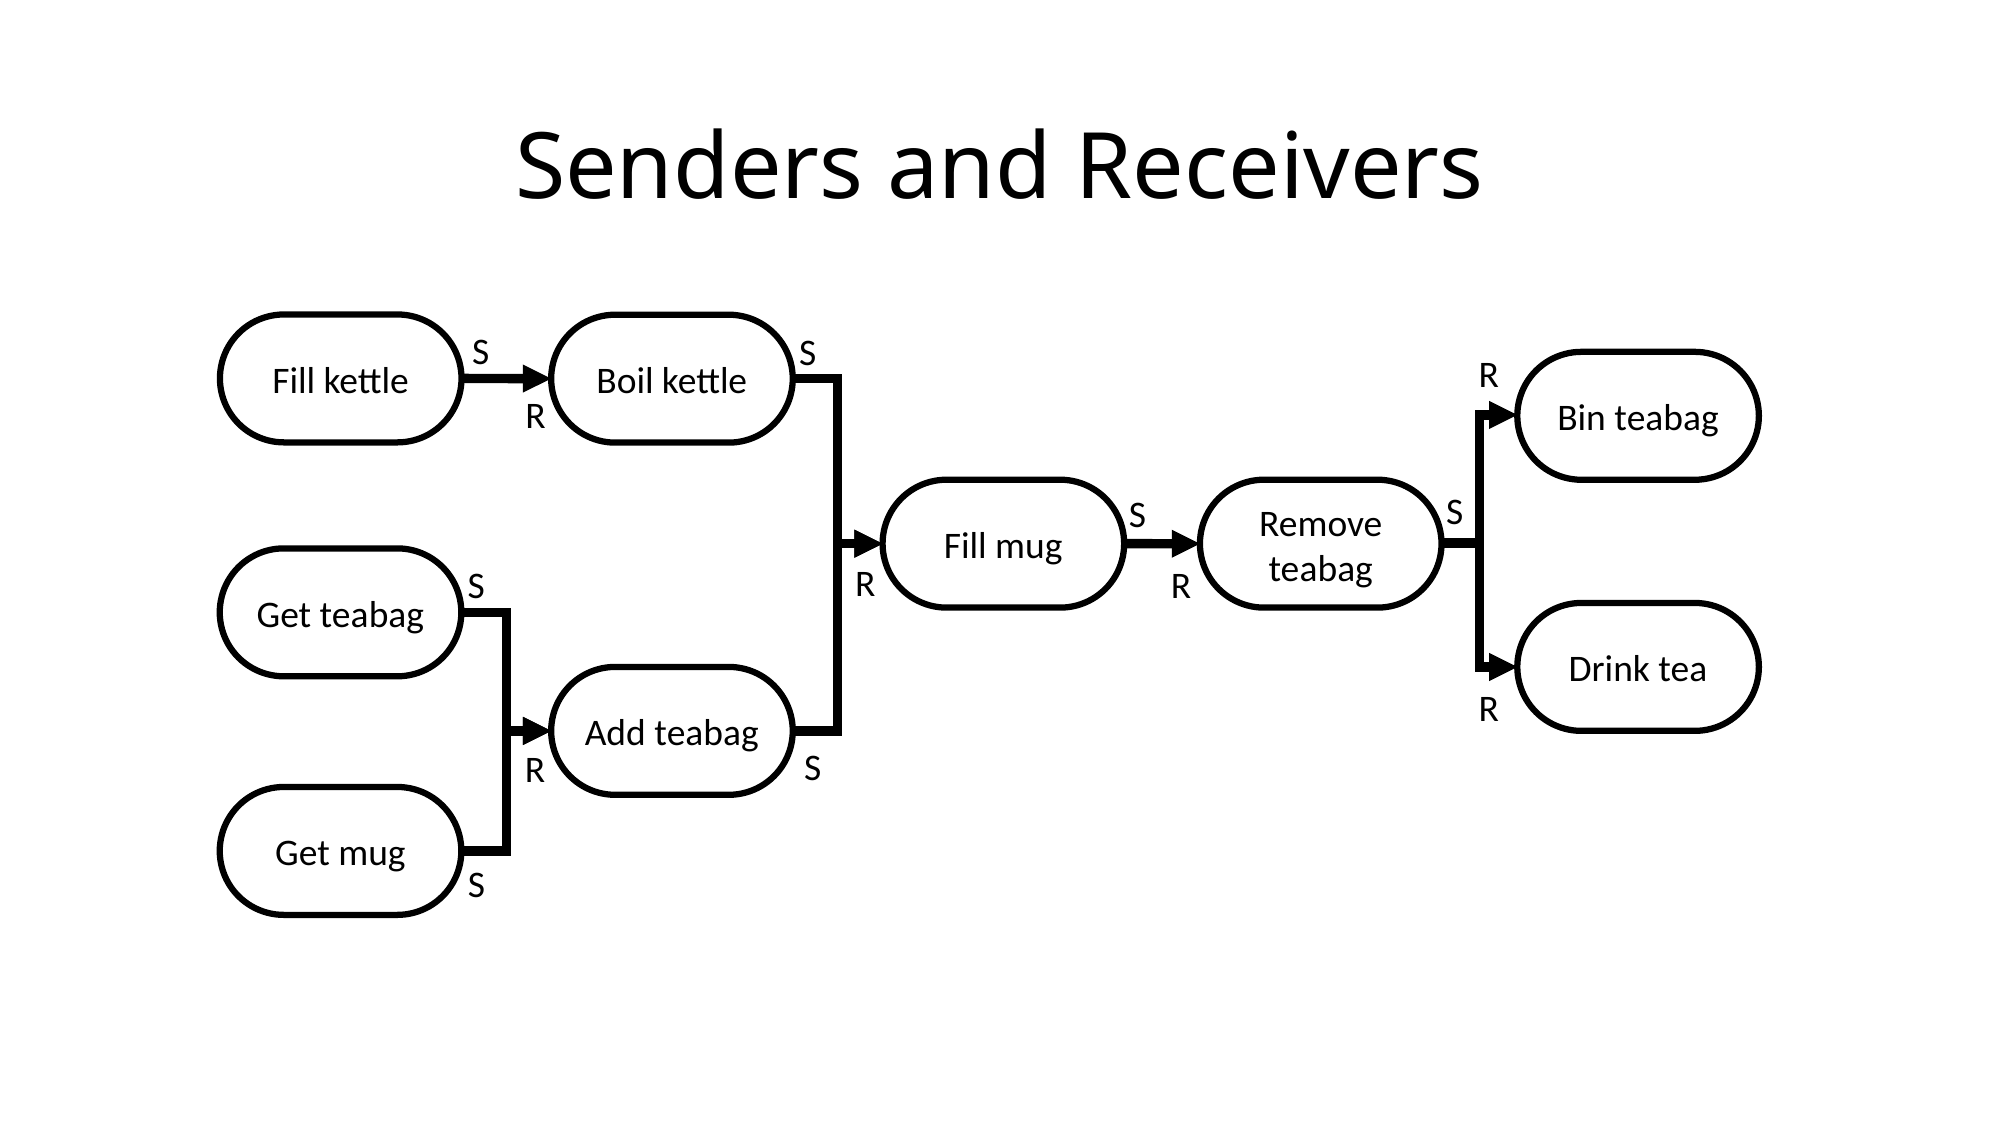

# Senders and Receivers
Fill kettle
Boil kettle
S
S
R
Bin teabag
R
Fill mug
Remove teabag
S
S
Get teabag
R
S
R
Drink tea
Add teabag
R
S
R
Get mug
S